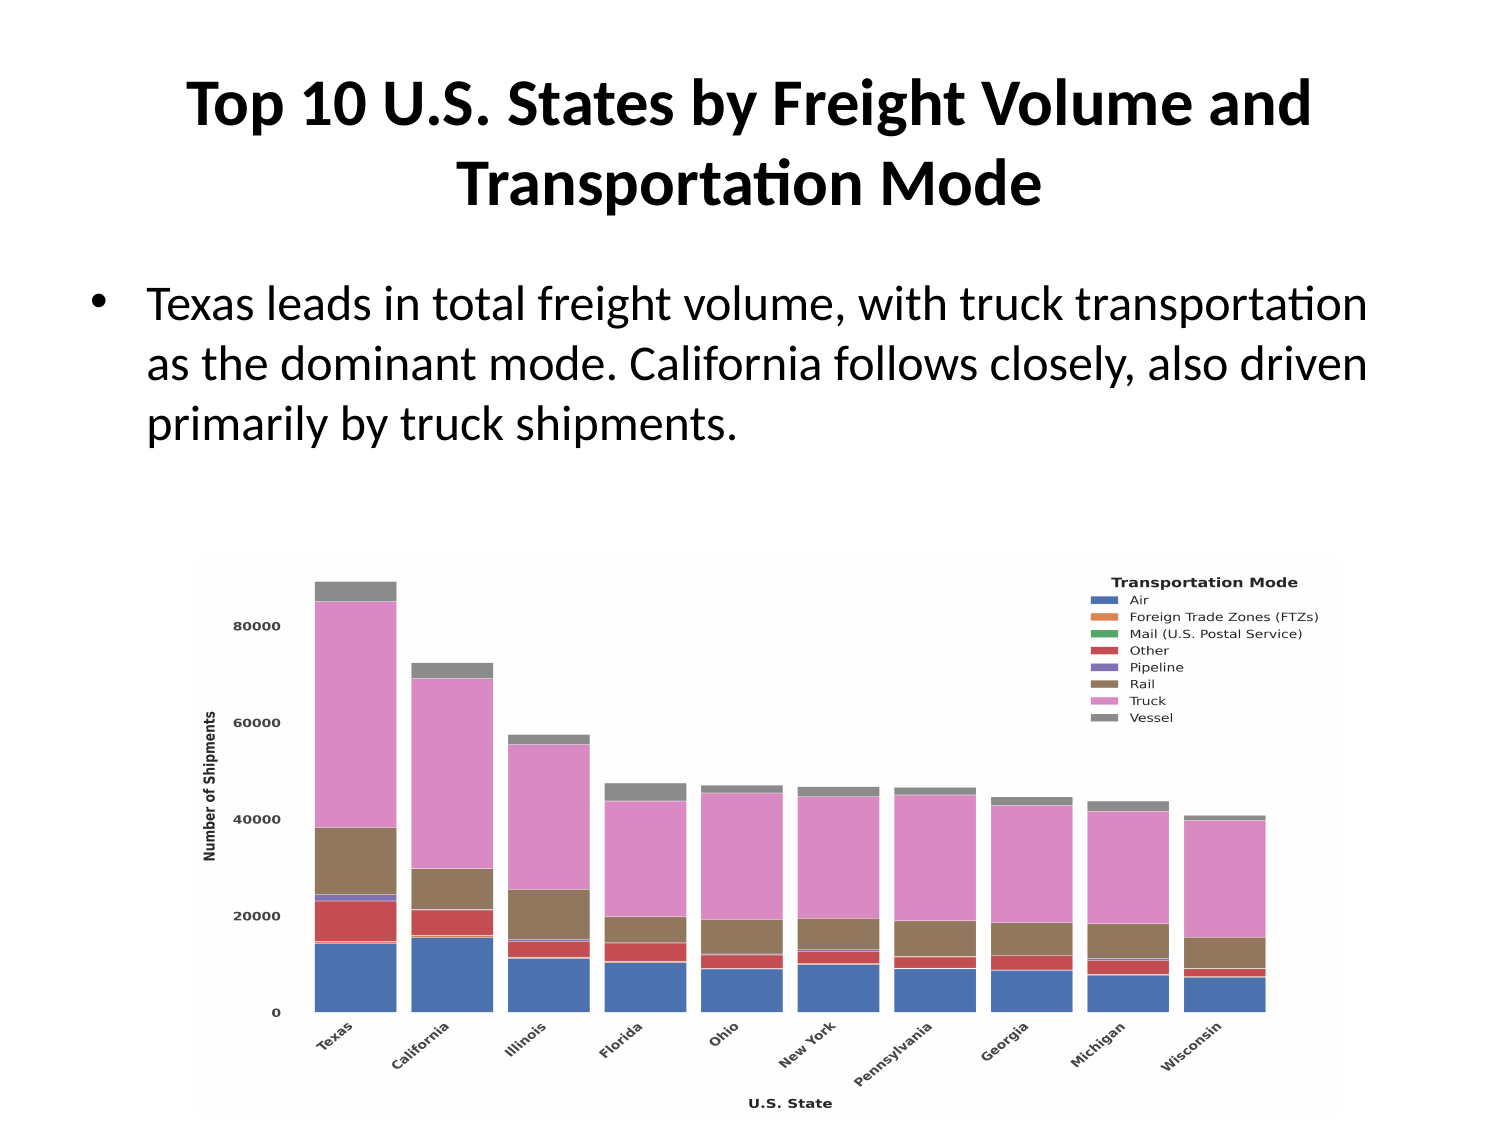

# Top 10 U.S. States by Freight Volume and Transportation Mode
Texas leads in total freight volume, with truck transportation as the dominant mode. California follows closely, also driven primarily by truck shipments.